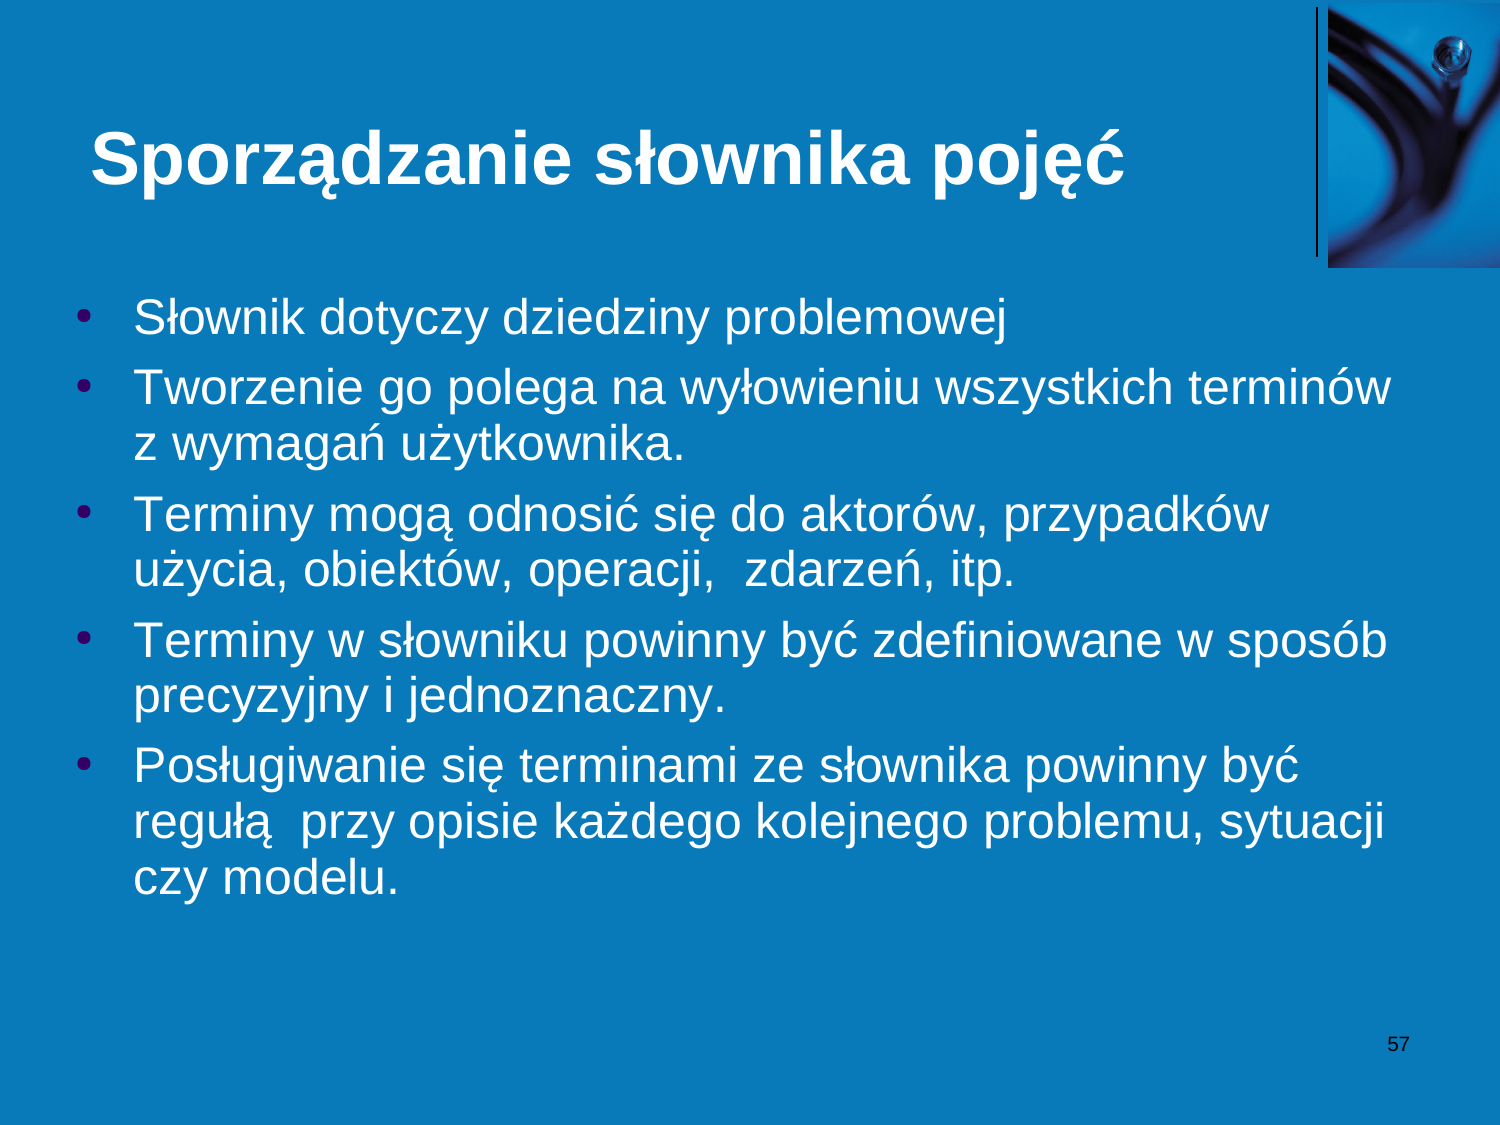

# Sporządzanie słownika pojęć
Słownik dotyczy dziedziny problemowej
Tworzenie go polega na wyłowieniu wszystkich terminów z wymagań użytkownika.
Terminy mogą odnosić się do aktorów, przypadków użycia, obiektów, operacji, zdarzeń, itp.
Terminy w słowniku powinny być zdefiniowane w sposób precyzyjny i jednoznaczny.
Posługiwanie się terminami ze słownika powinny być regułą przy opisie każdego kolejnego problemu, sytuacji czy modelu.
57